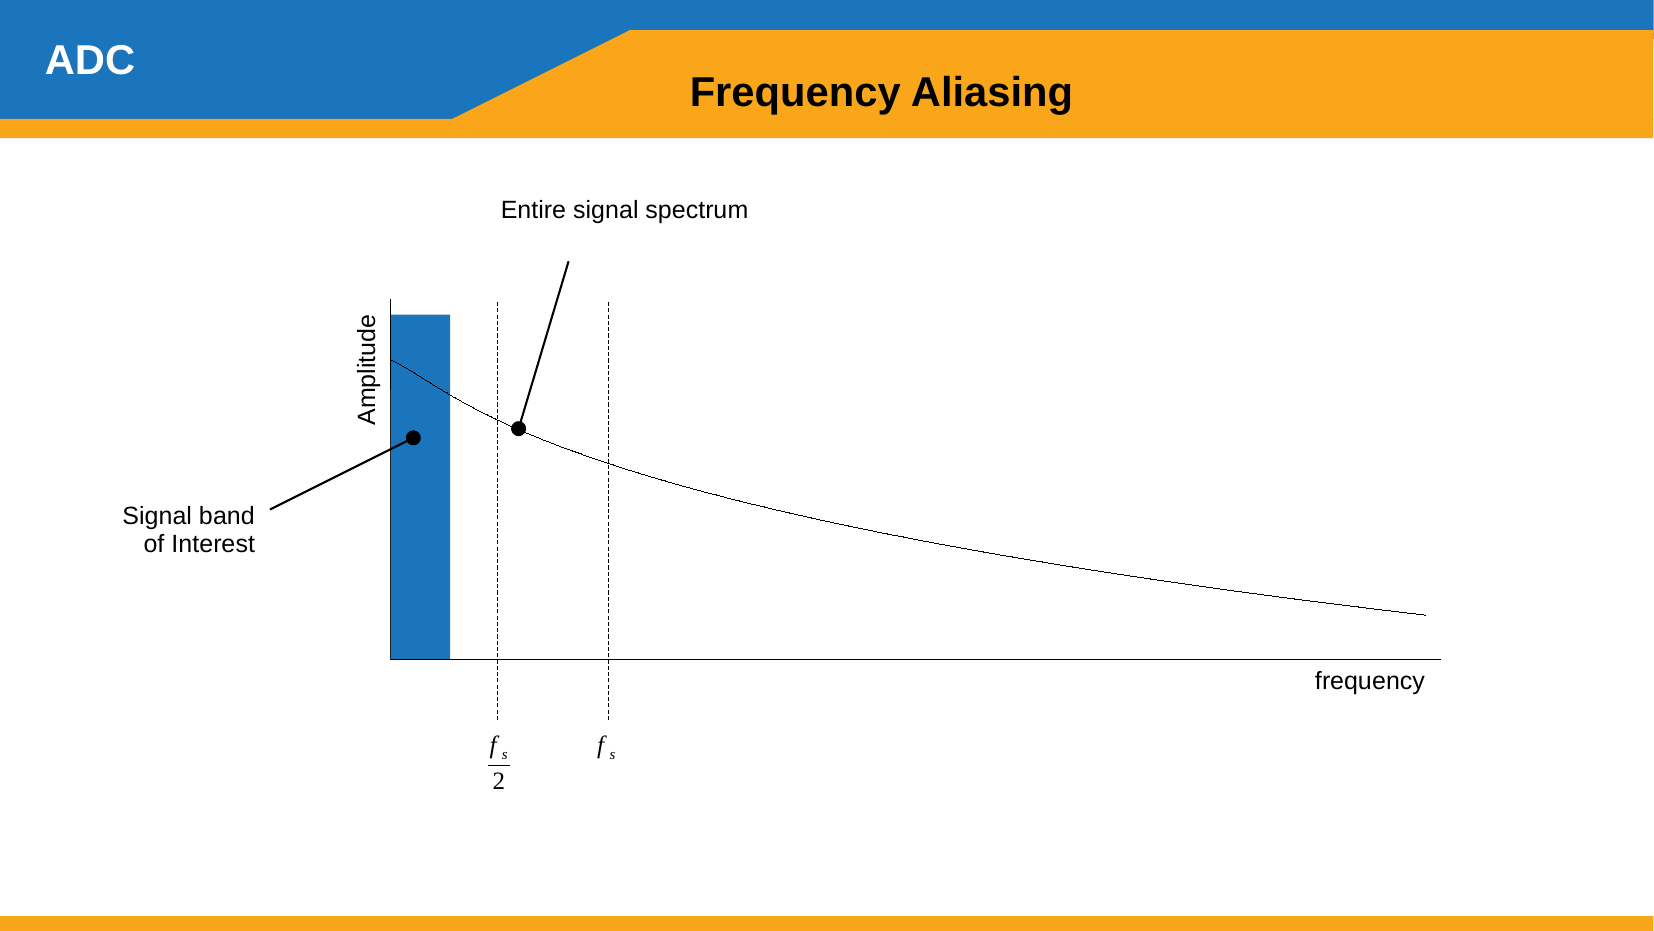

ADC
Frequency Aliasing
Entire signal spectrum
Amplitude
Signal band of Interest
frequency